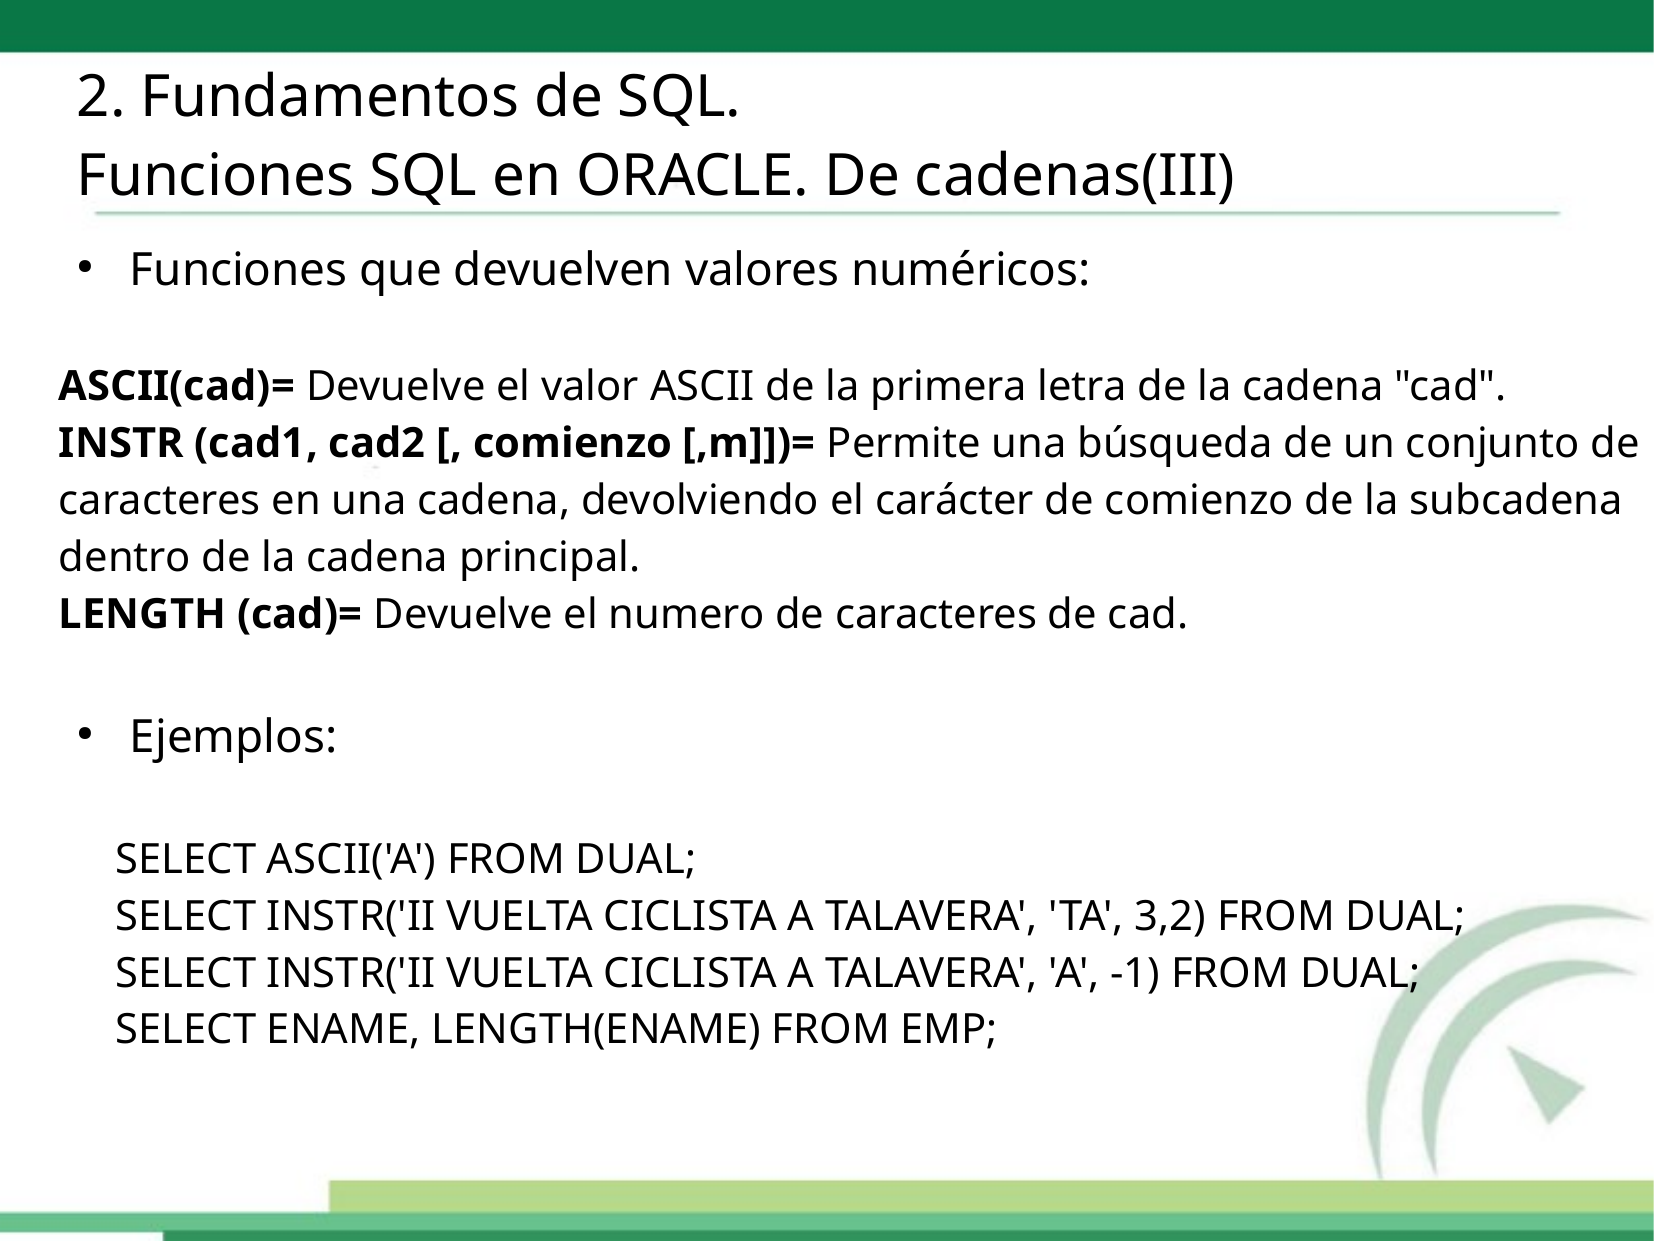

# 2. Fundamentos de SQL. Funciones SQL en ORACLE. De cadenas(III)
Funciones que devuelven valores numéricos:
ASCII(cad)= Devuelve el valor ASCII de la primera letra de la cadena "cad".
INSTR (cad1, cad2 [, comienzo [,m]])= Permite una búsqueda de un conjunto de caracteres en una cadena, devolviendo el carácter de comienzo de la subcadena dentro de la cadena principal.
LENGTH (cad)= Devuelve el numero de caracteres de cad.
Ejemplos:
SELECT ASCII('A') FROM DUAL;
SELECT INSTR('II VUELTA CICLISTA A TALAVERA', 'TA', 3,2) FROM DUAL;
SELECT INSTR('II VUELTA CICLISTA A TALAVERA', 'A', -1) FROM DUAL;
SELECT ENAME, LENGTH(ENAME) FROM EMP;